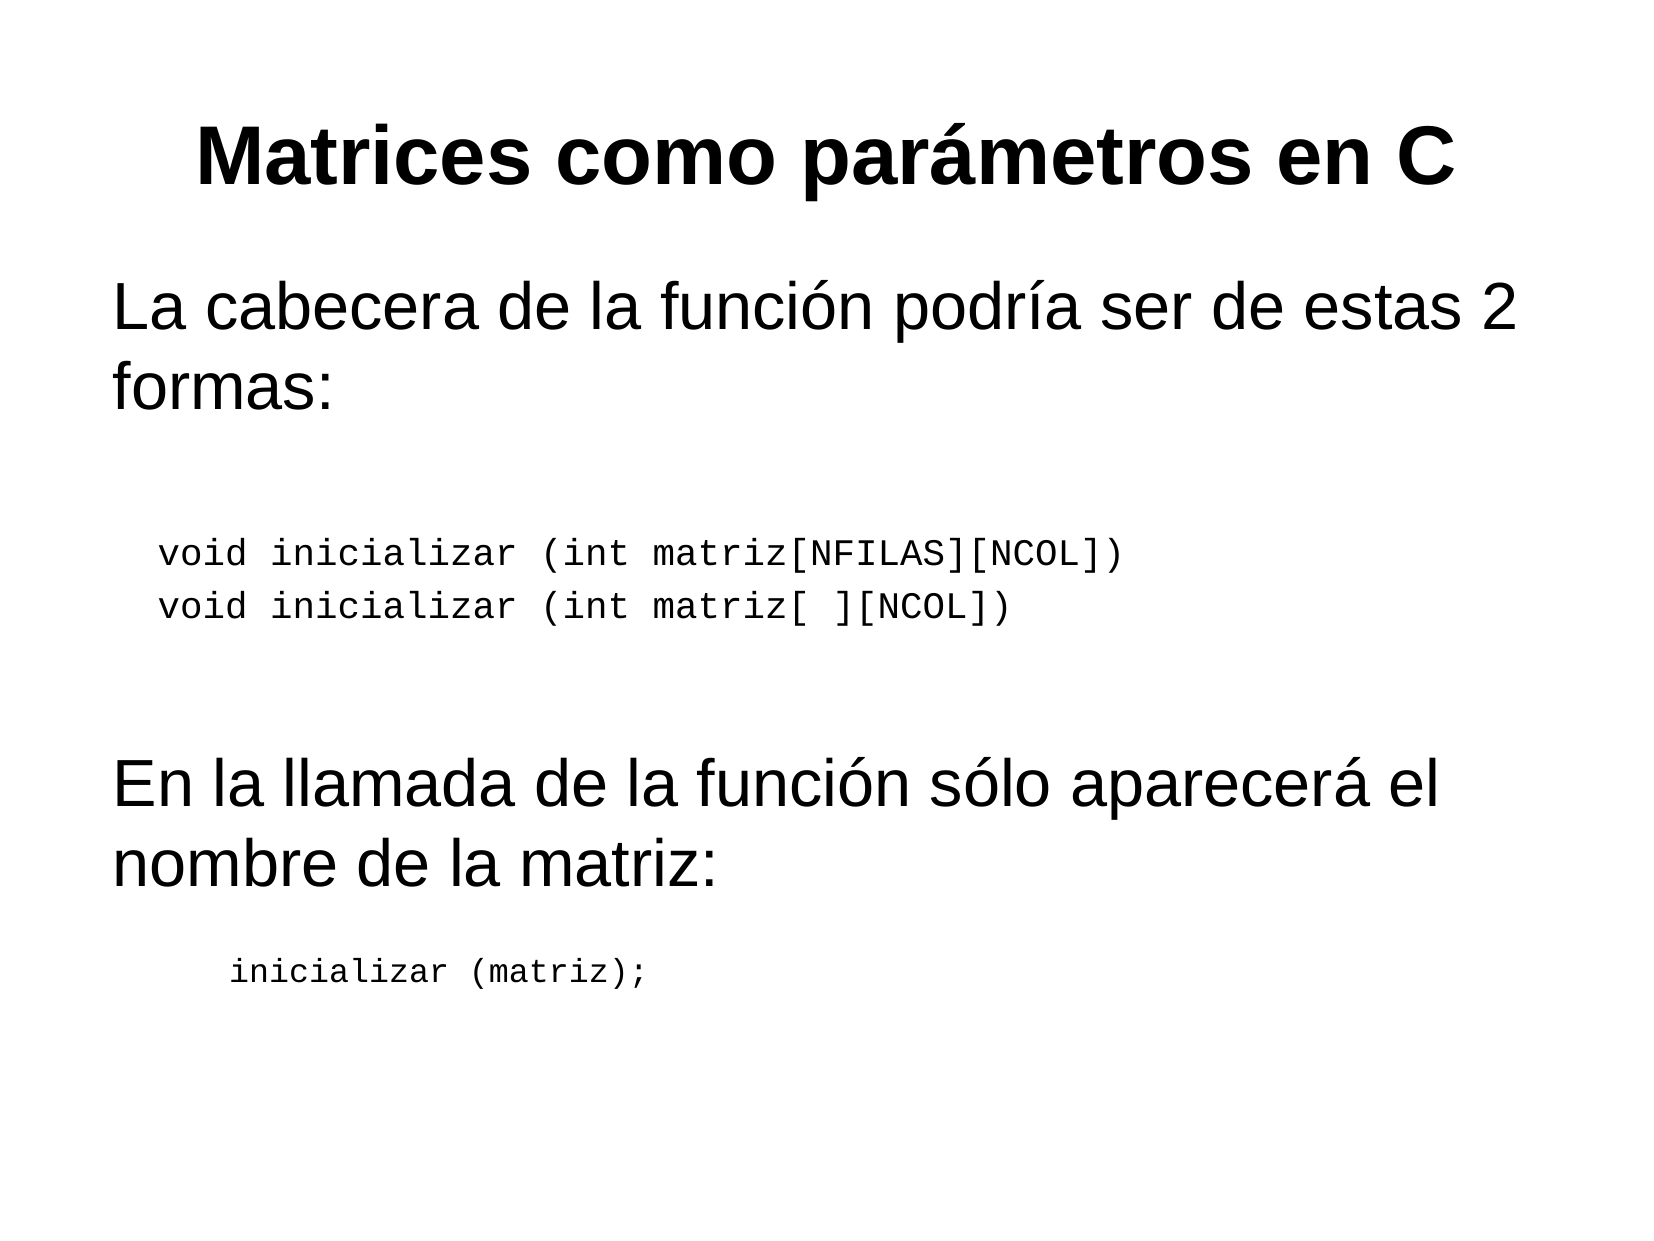

Matrices como parámetros en C
La cabecera de la función podría ser de estas 2 formas:
 void inicializar (int matriz[NFILAS][NCOL])
 void inicializar (int matriz[ ][NCOL])
En la llamada de la función sólo aparecerá el nombre de la matriz:
	 inicializar (matriz);